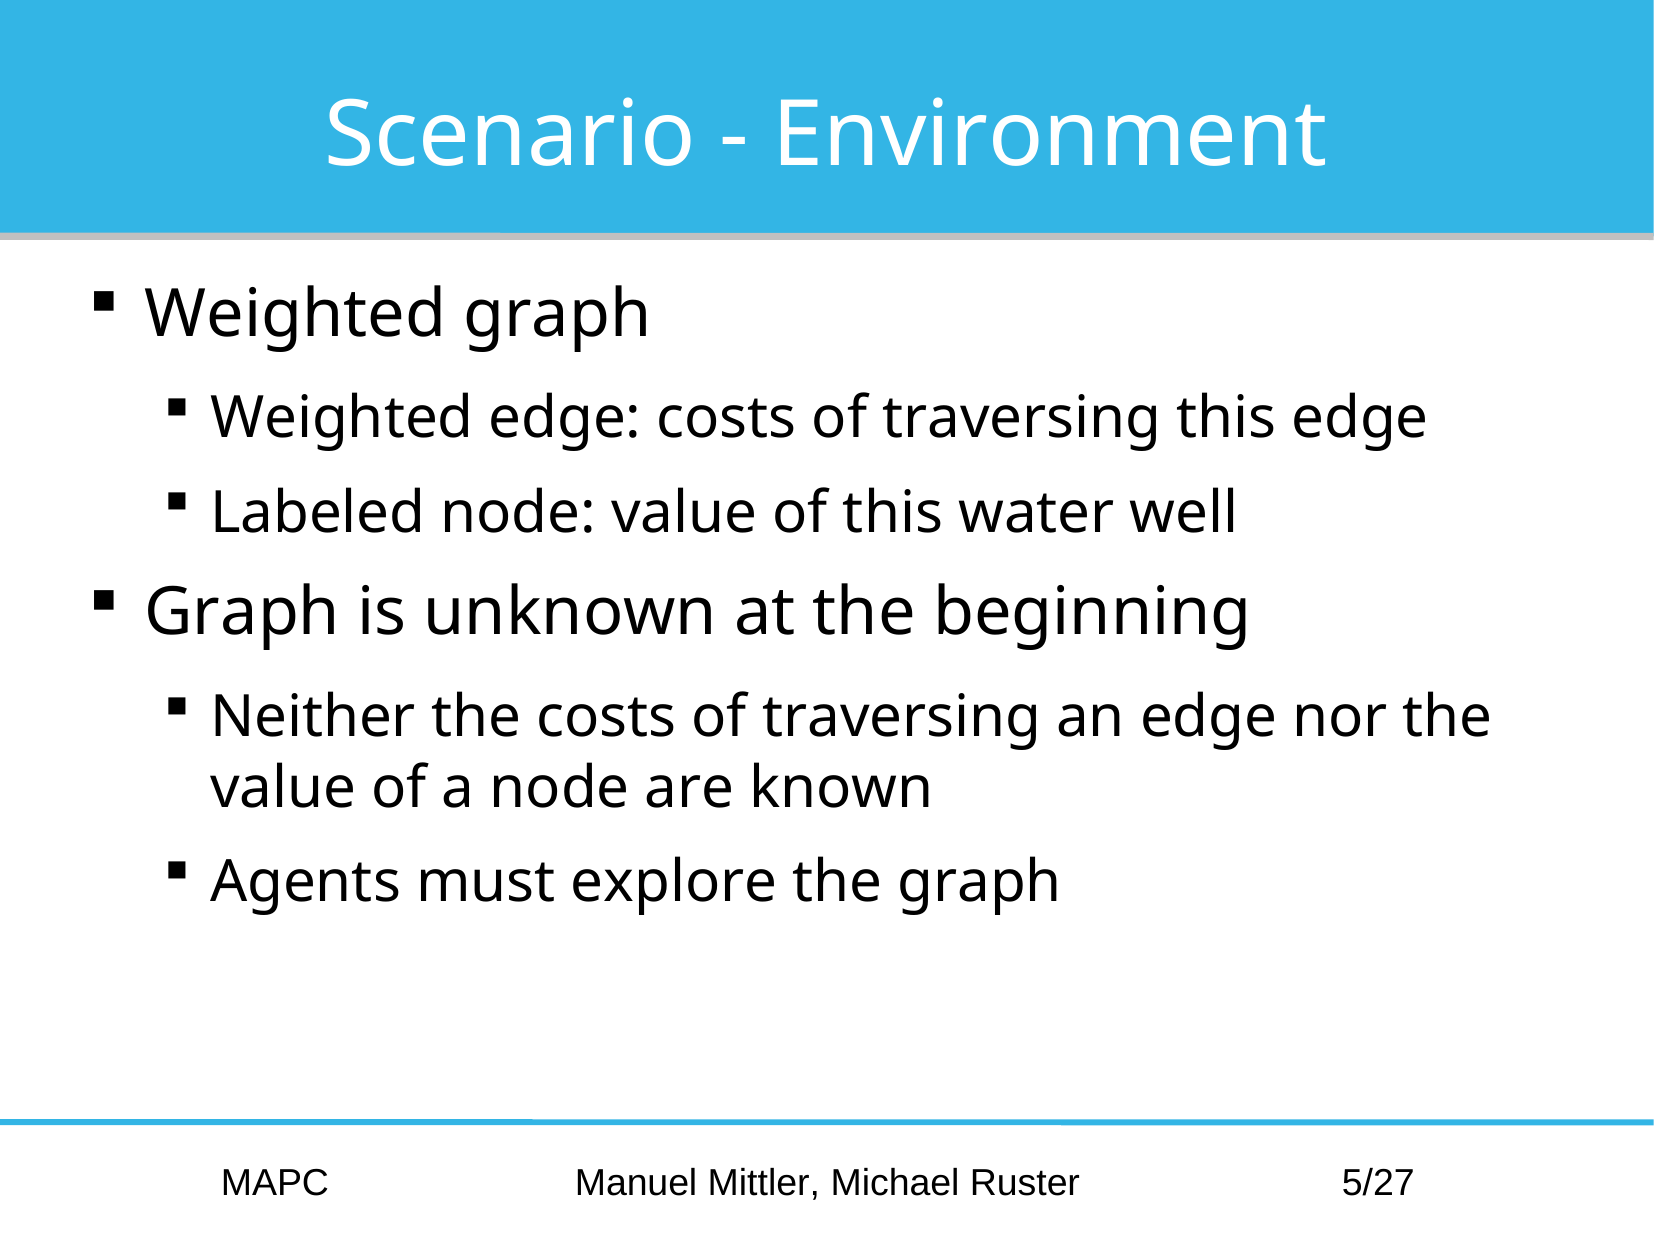

# Scenario - Environment
Weighted graph
Weighted edge: costs of traversing this edge
Labeled node: value of this water well
Graph is unknown at the beginning
Neither the costs of traversing an edge nor the value of a node are known
Agents must explore the graph
5